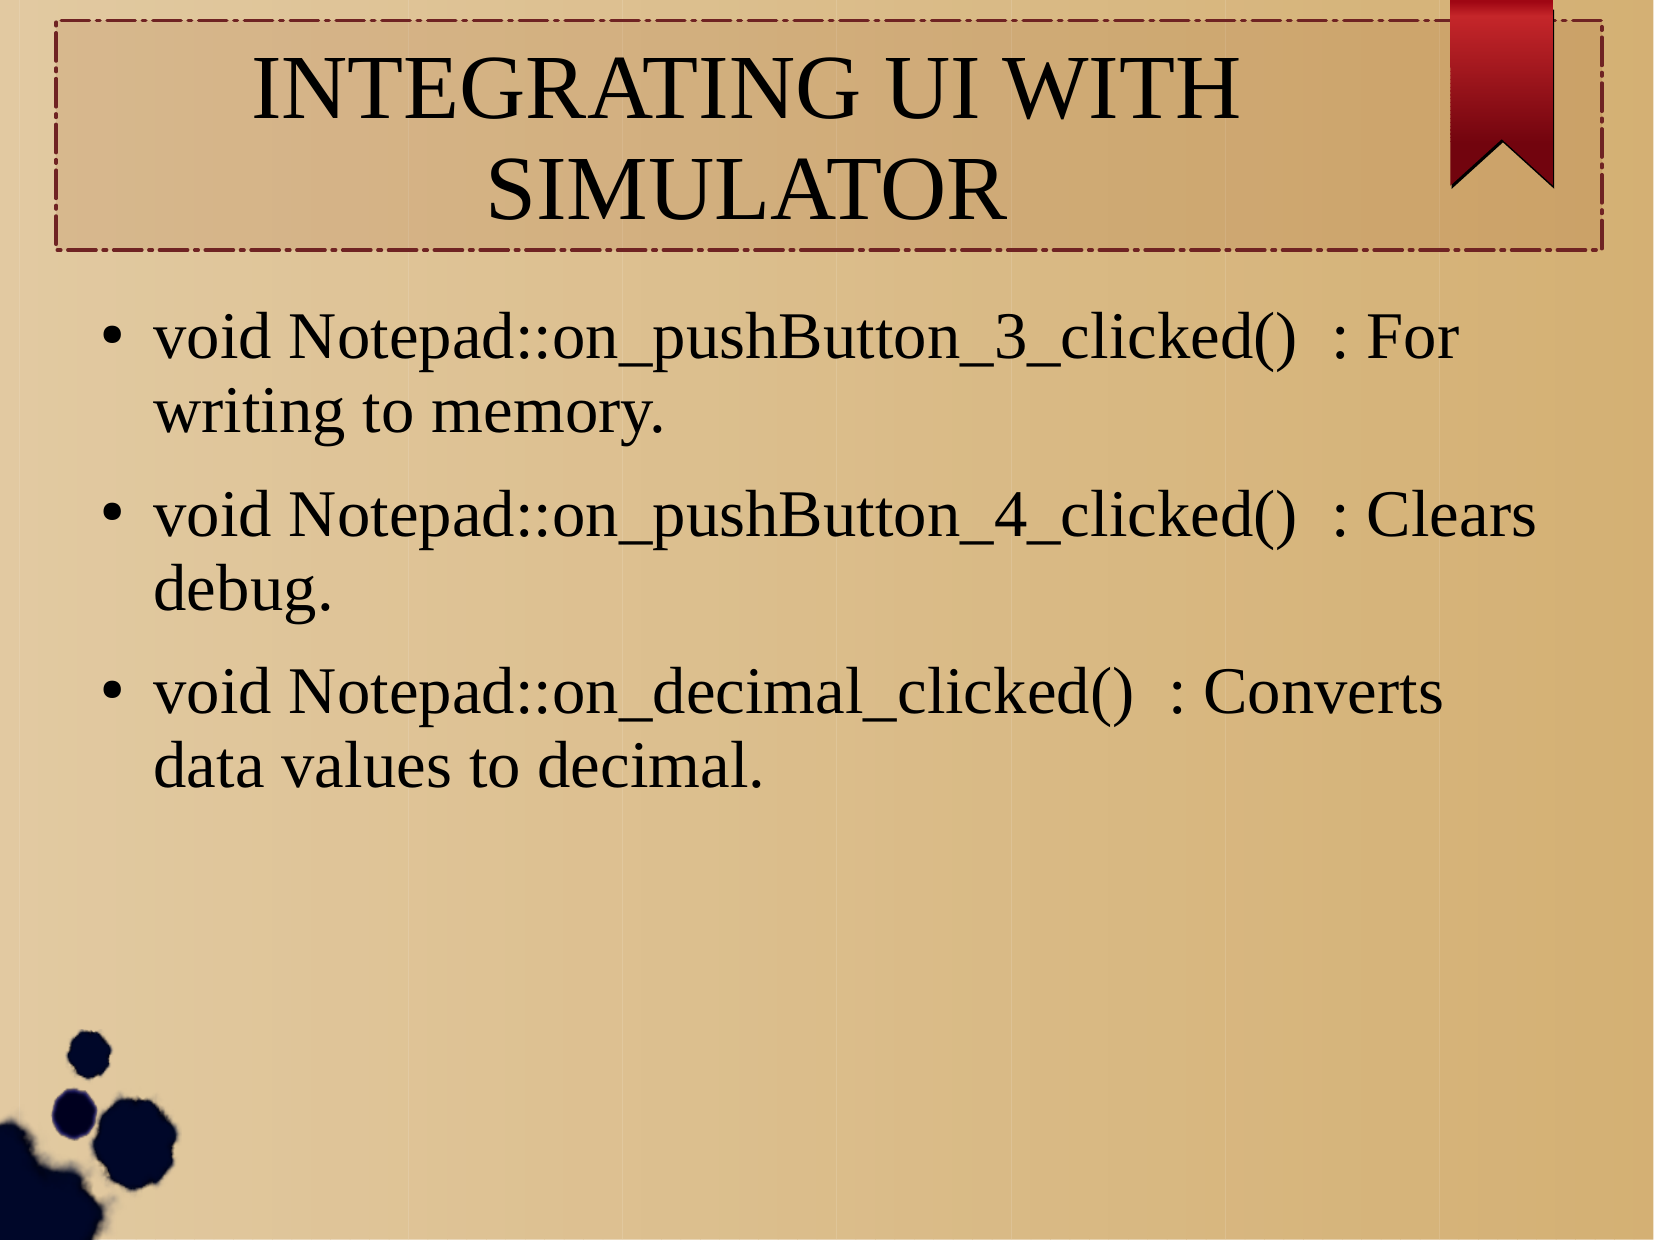

# INTEGRATING UI WITH SIMULATOR
void Notepad::on_pushButton_3_clicked() : For writing to memory.
void Notepad::on_pushButton_4_clicked() : Clears debug.
void Notepad::on_decimal_clicked() : Converts data values to decimal.